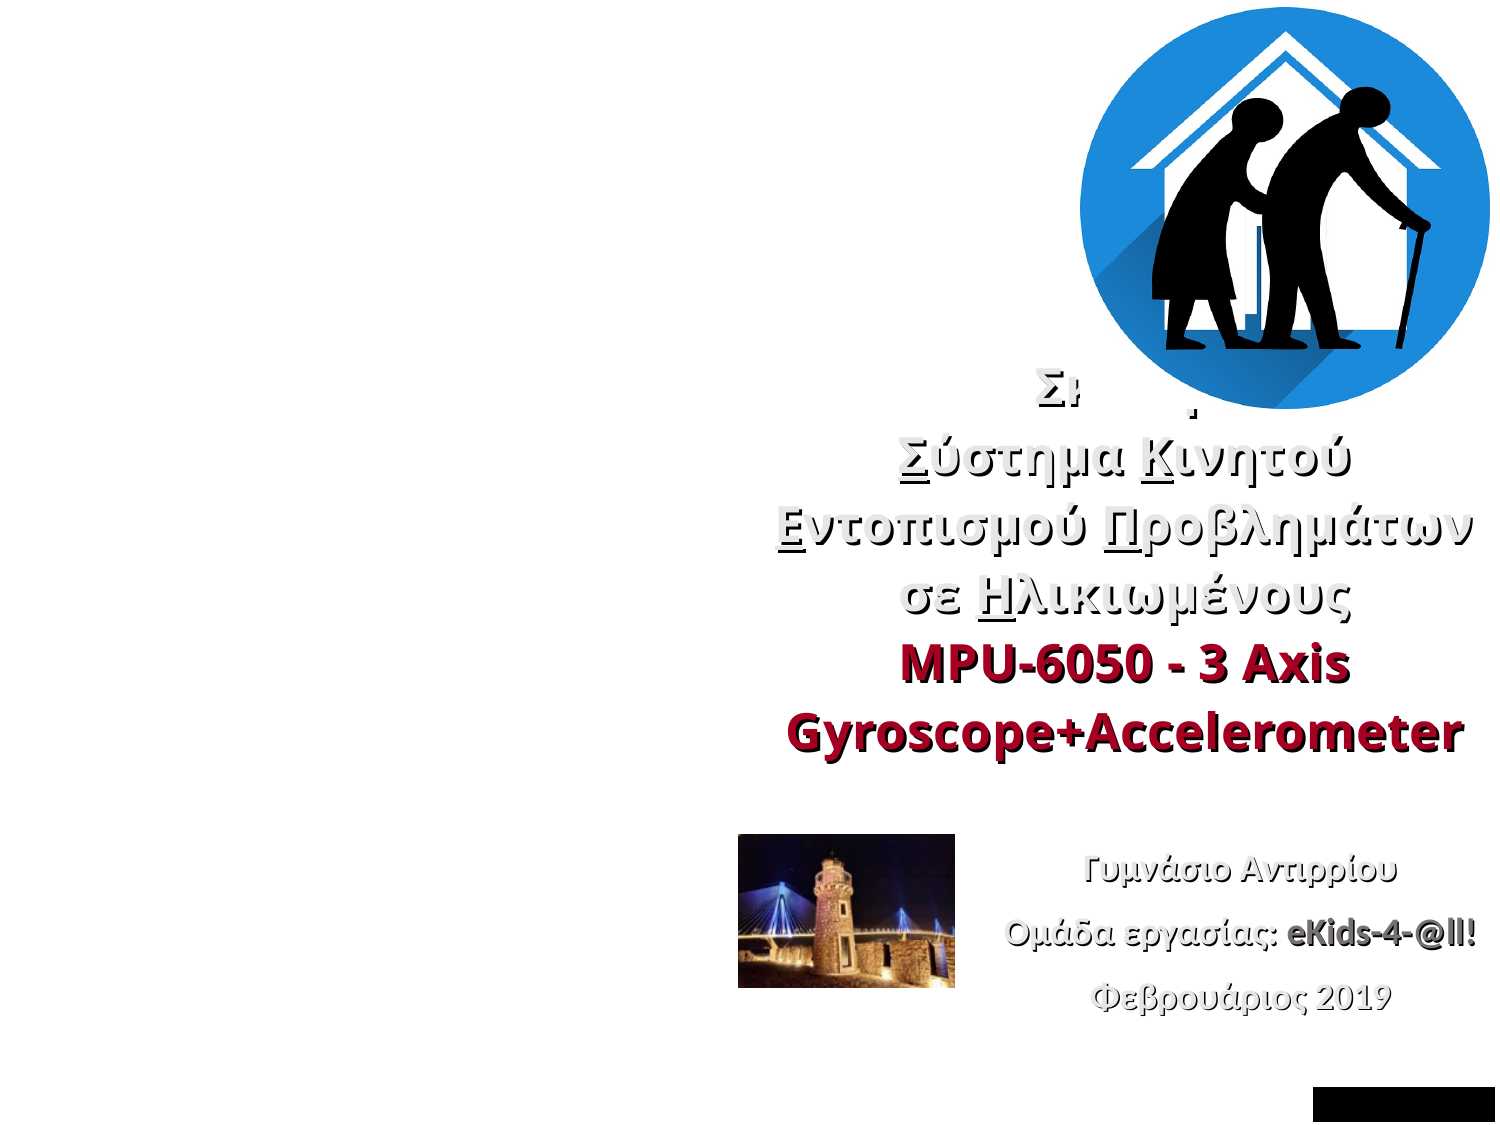

# Σκêπη: Σύστημα Κινητού Εντοπισμού Προβλημάτων σε Ηλικιωμένους MPU-6050 - 3 Axis Gyroscope+Accelerometer
Γυμνάσιο Αντιρρίου
Ομάδα εργασίας: eKids-4-@ll!
Φεβρουάριος 2019